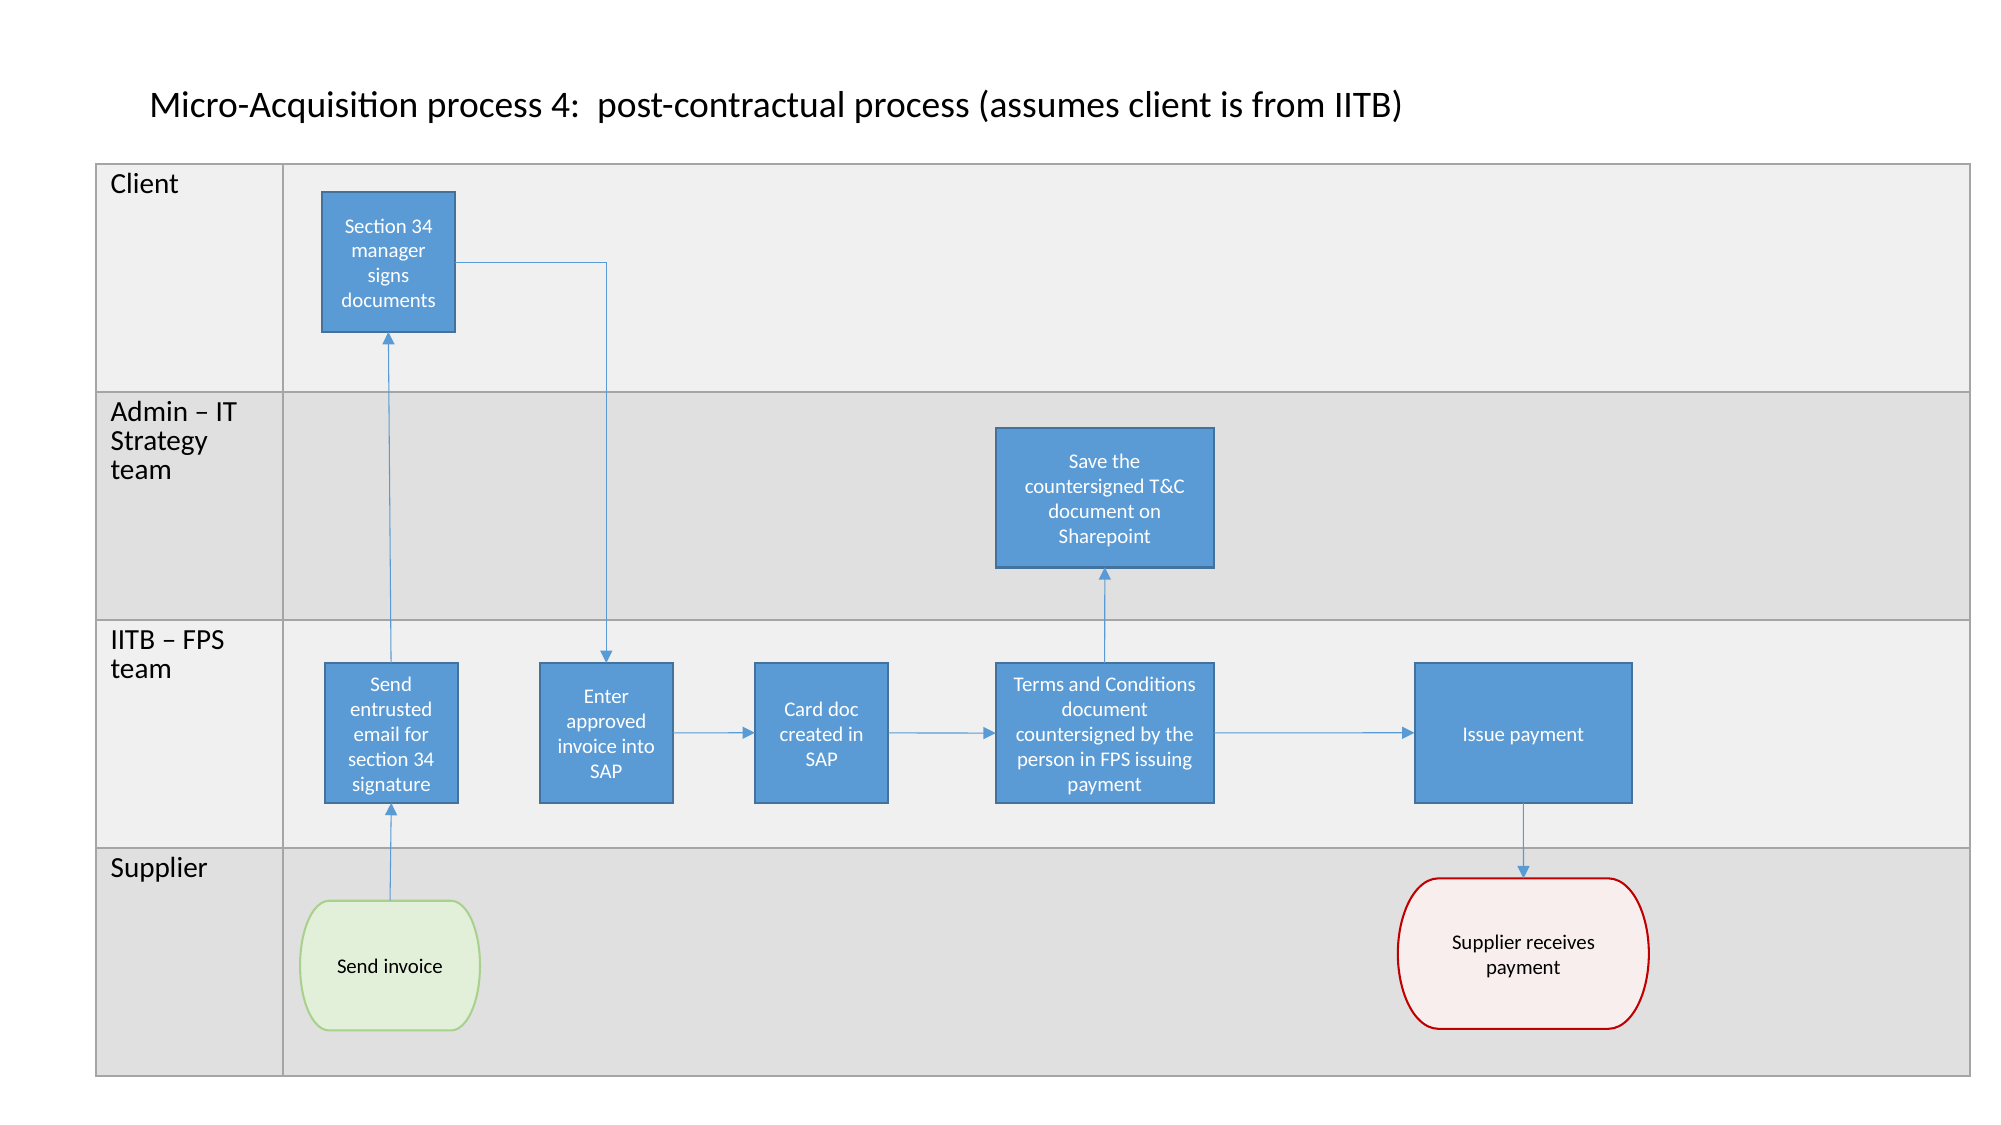

Micro-Acquisition process 4: post-contractual process (assumes client is from IITB)
| Client | |
| --- | --- |
| Admin – IT Strategy team | |
| IITB – FPS team | |
| Supplier | |
Section 34 manager signs documents
Save the countersigned T&C document on Sharepoint
Send entrusted email for section 34 signature
Enter approved invoice into SAP
Card doc created in SAP
Terms and Conditions document countersigned by the person in FPS issuing payment
Issue payment
Supplier receives payment
Send invoice